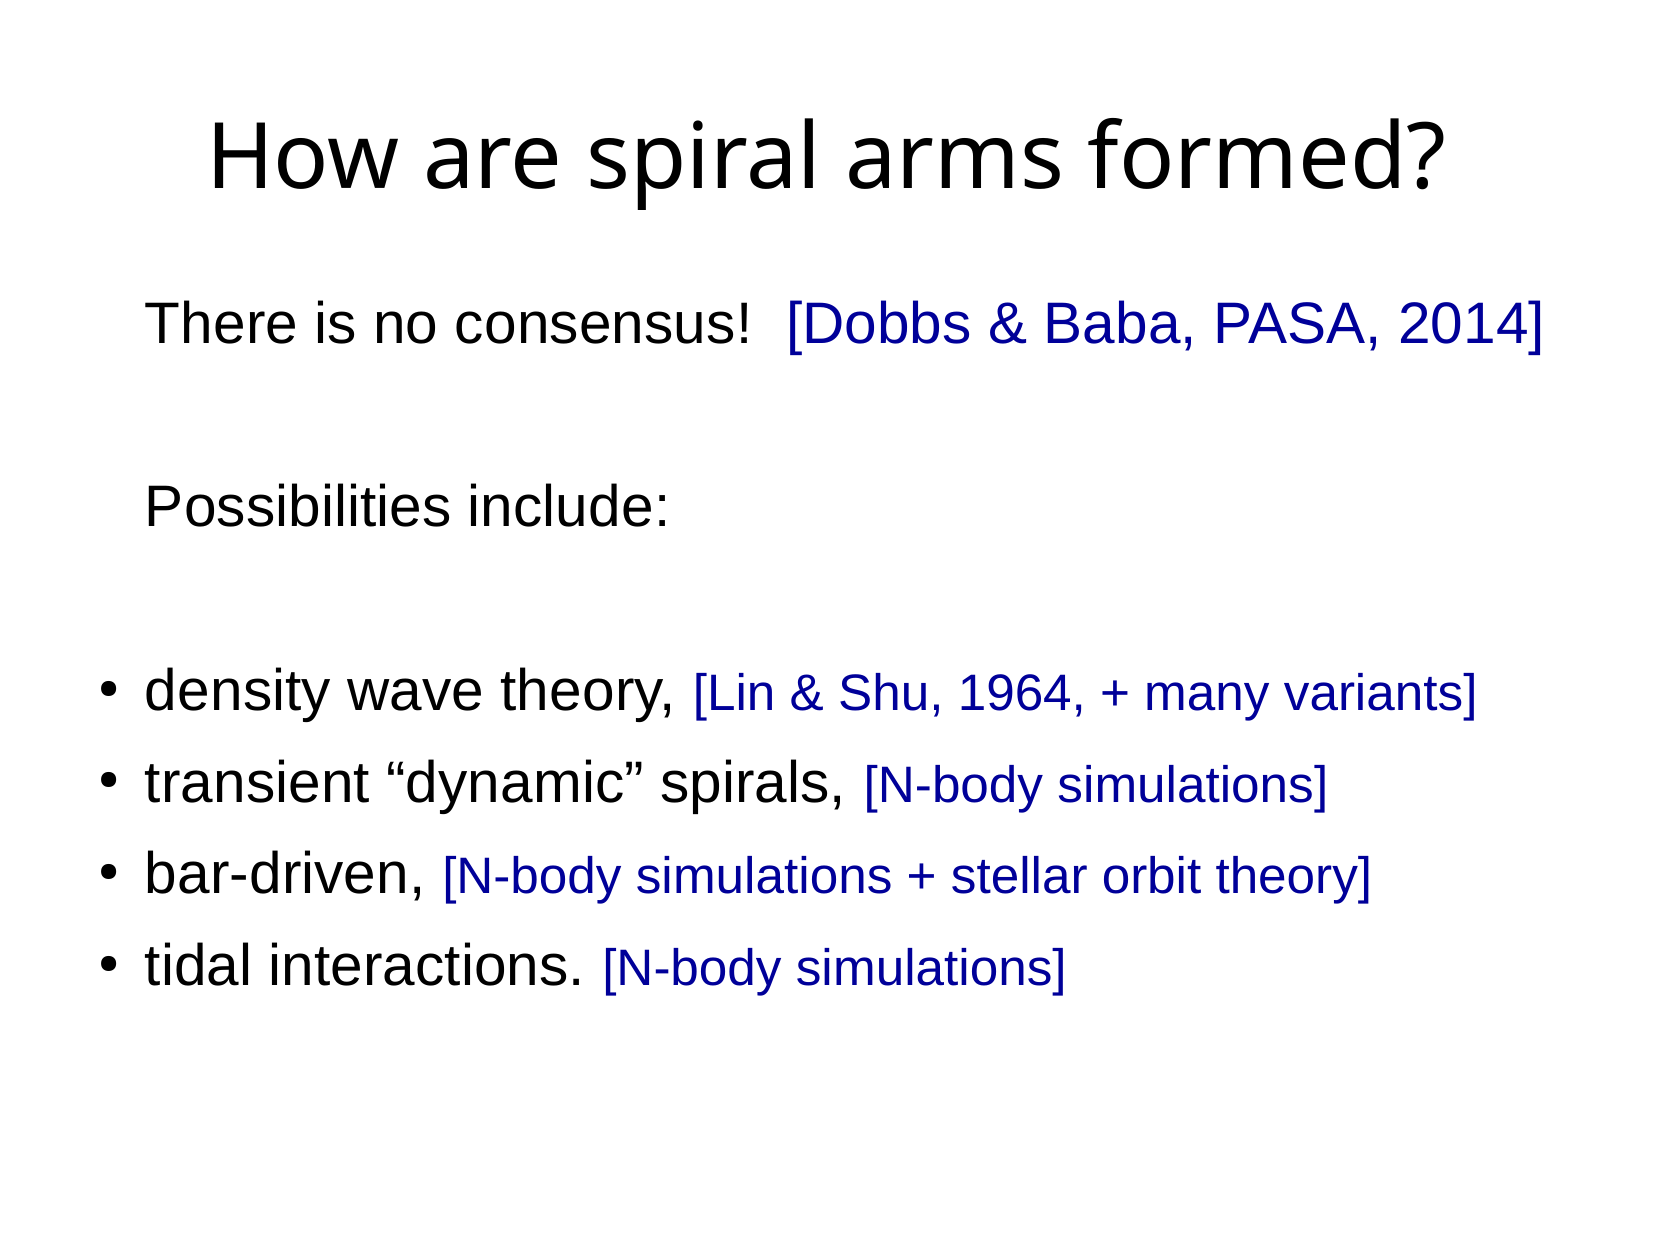

# How are spiral arms formed?
There is no consensus! [Dobbs & Baba, PASA, 2014]
Possibilities include:
density wave theory, [Lin & Shu, 1964, + many variants]
transient “dynamic” spirals, [N-body simulations]
bar-driven, [N-body simulations + stellar orbit theory]
tidal interactions. [N-body simulations]